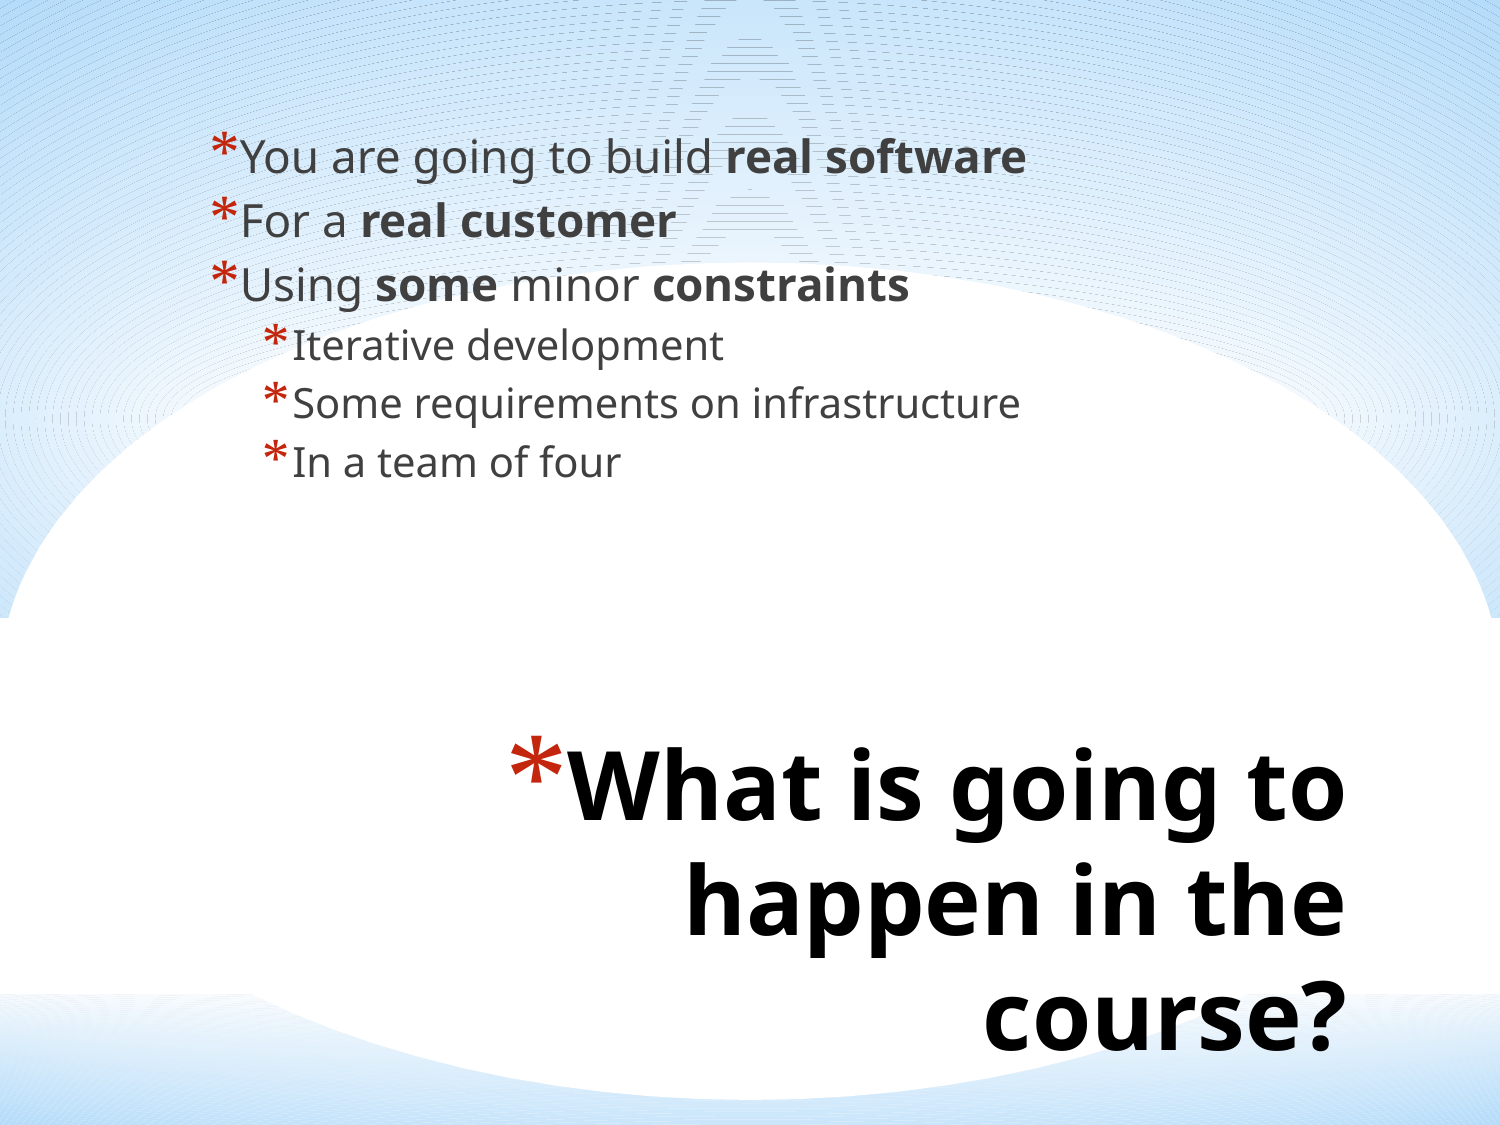

You are going to build real software
For a real customer
Using some minor constraints
Iterative development
Some requirements on infrastructure
In a team of four
# What is going to happen in the course?